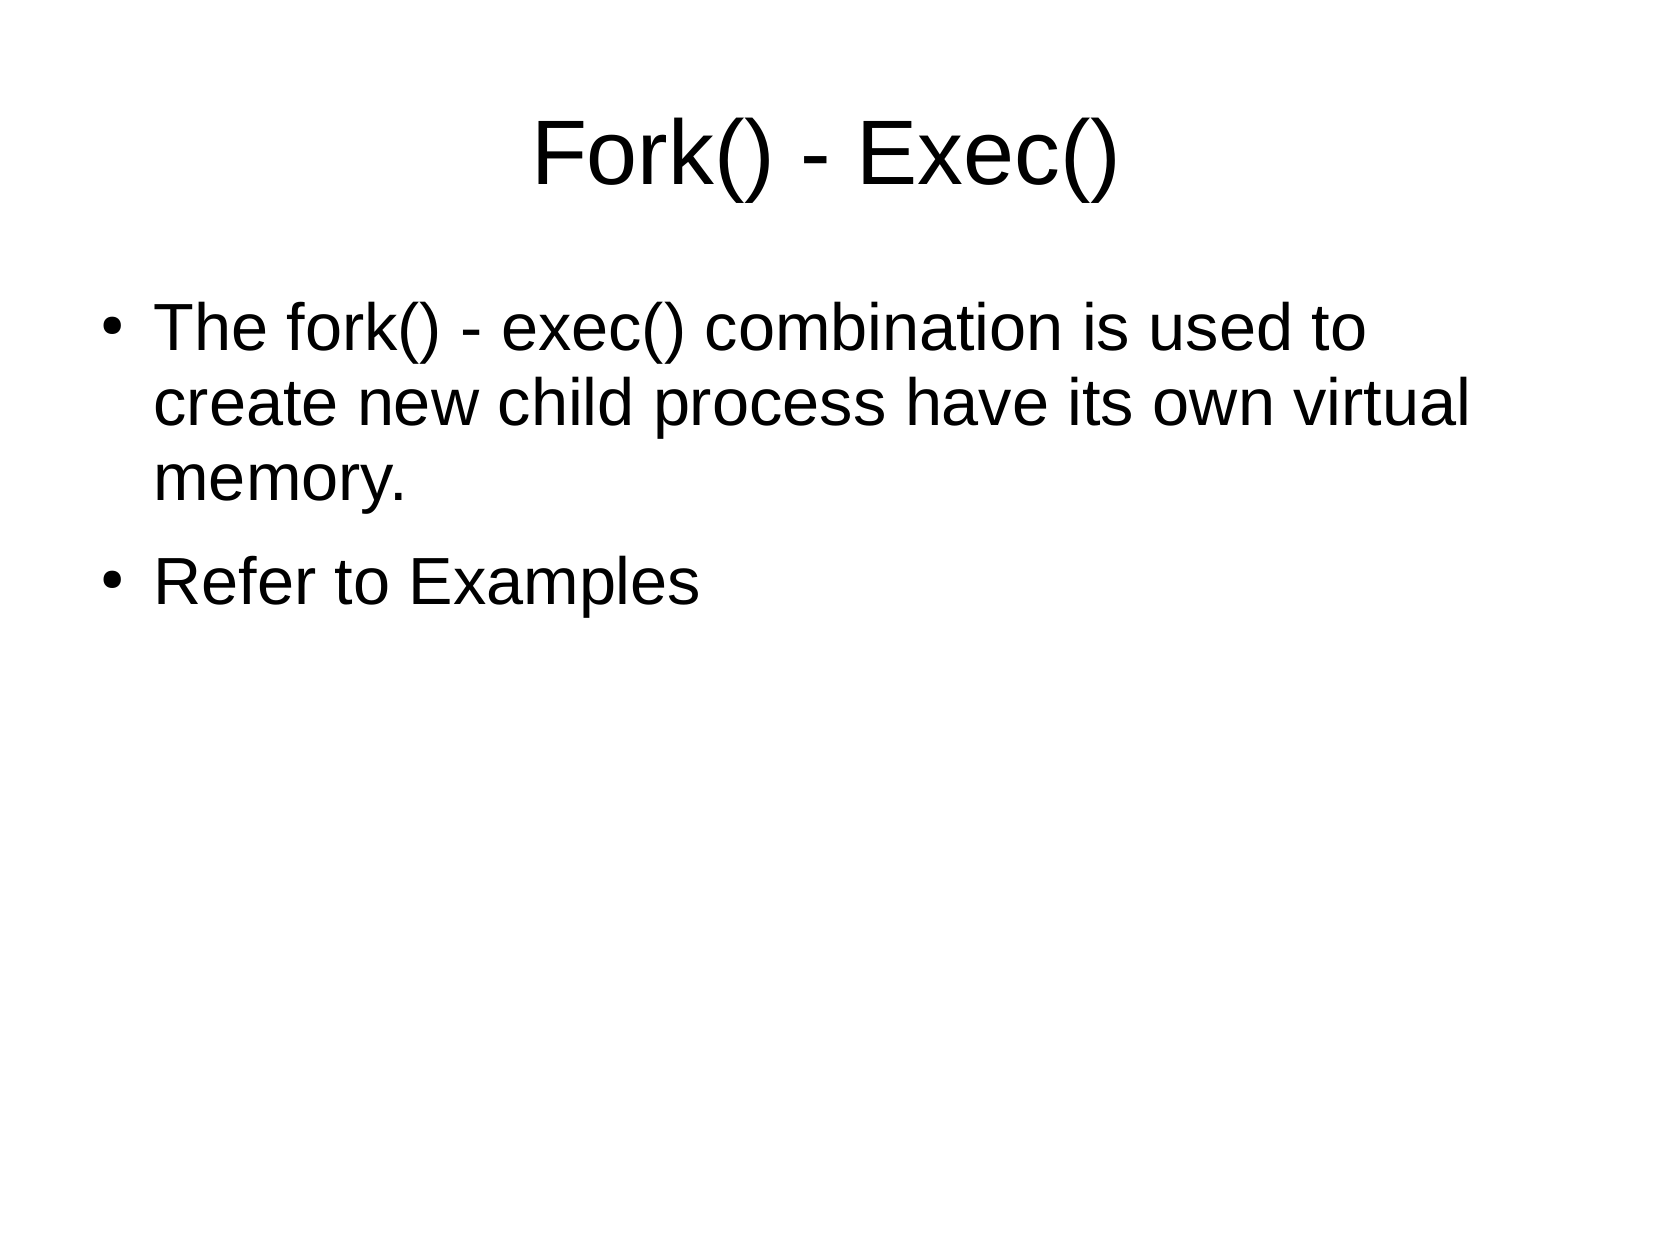

# Fork() - Exec()
The fork() - exec() combination is used to create new child process have its own virtual memory.
Refer to Examples